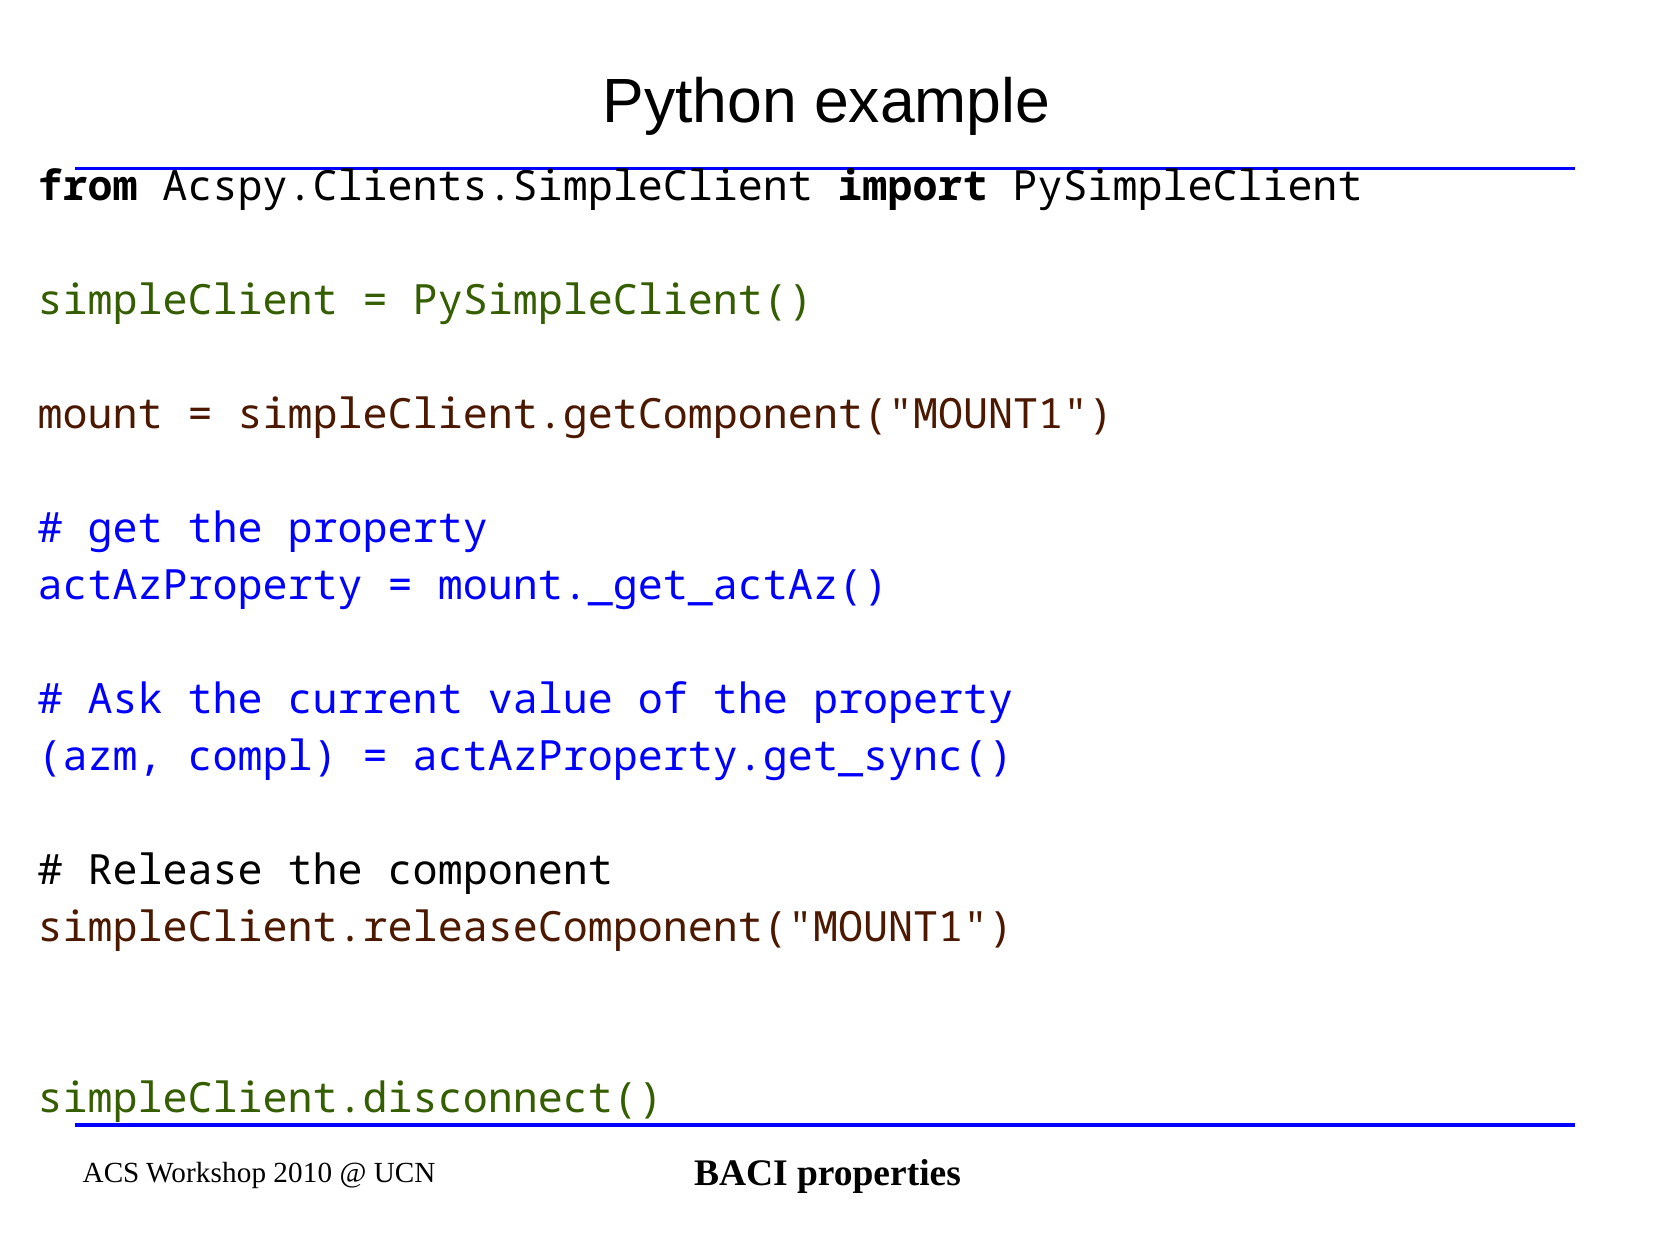

# Python example
from Acspy.Clients.SimpleClient import PySimpleClient
simpleClient = PySimpleClient()
mount = simpleClient.getComponent("MOUNT1")
# get the property
actAzProperty = mount._get_actAz()
# Ask the current value of the property
(azm, compl) = actAzProperty.get_sync()
# Release the component
simpleClient.releaseComponent("MOUNT1")
simpleClient.disconnect()